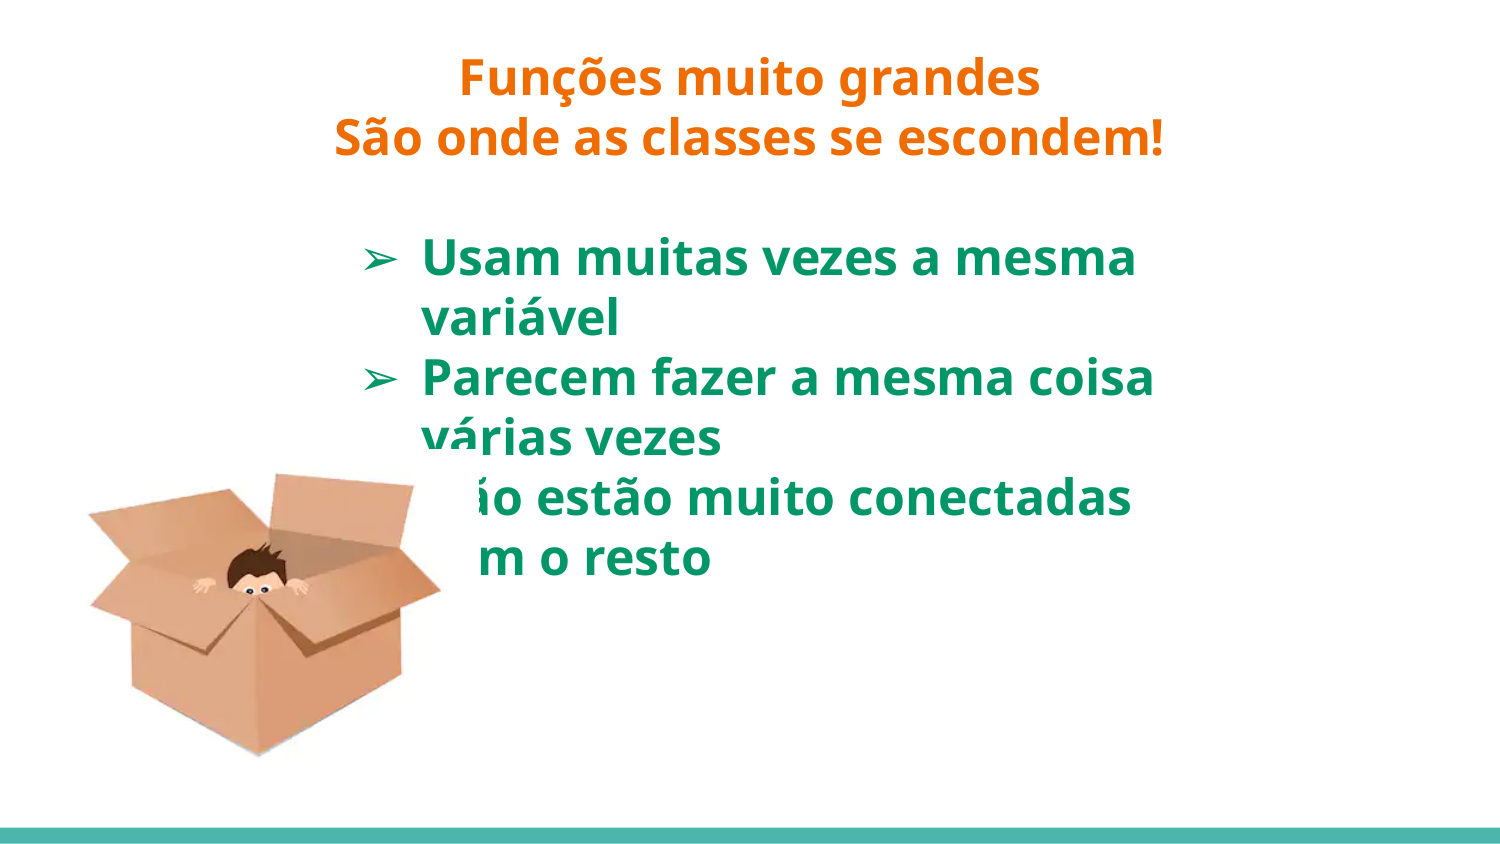

Funções muito grandes
São onde as classes se escondem!
Usam muitas vezes a mesma variável
Parecem fazer a mesma coisa várias vezes
Não estão muito conectadas com o resto